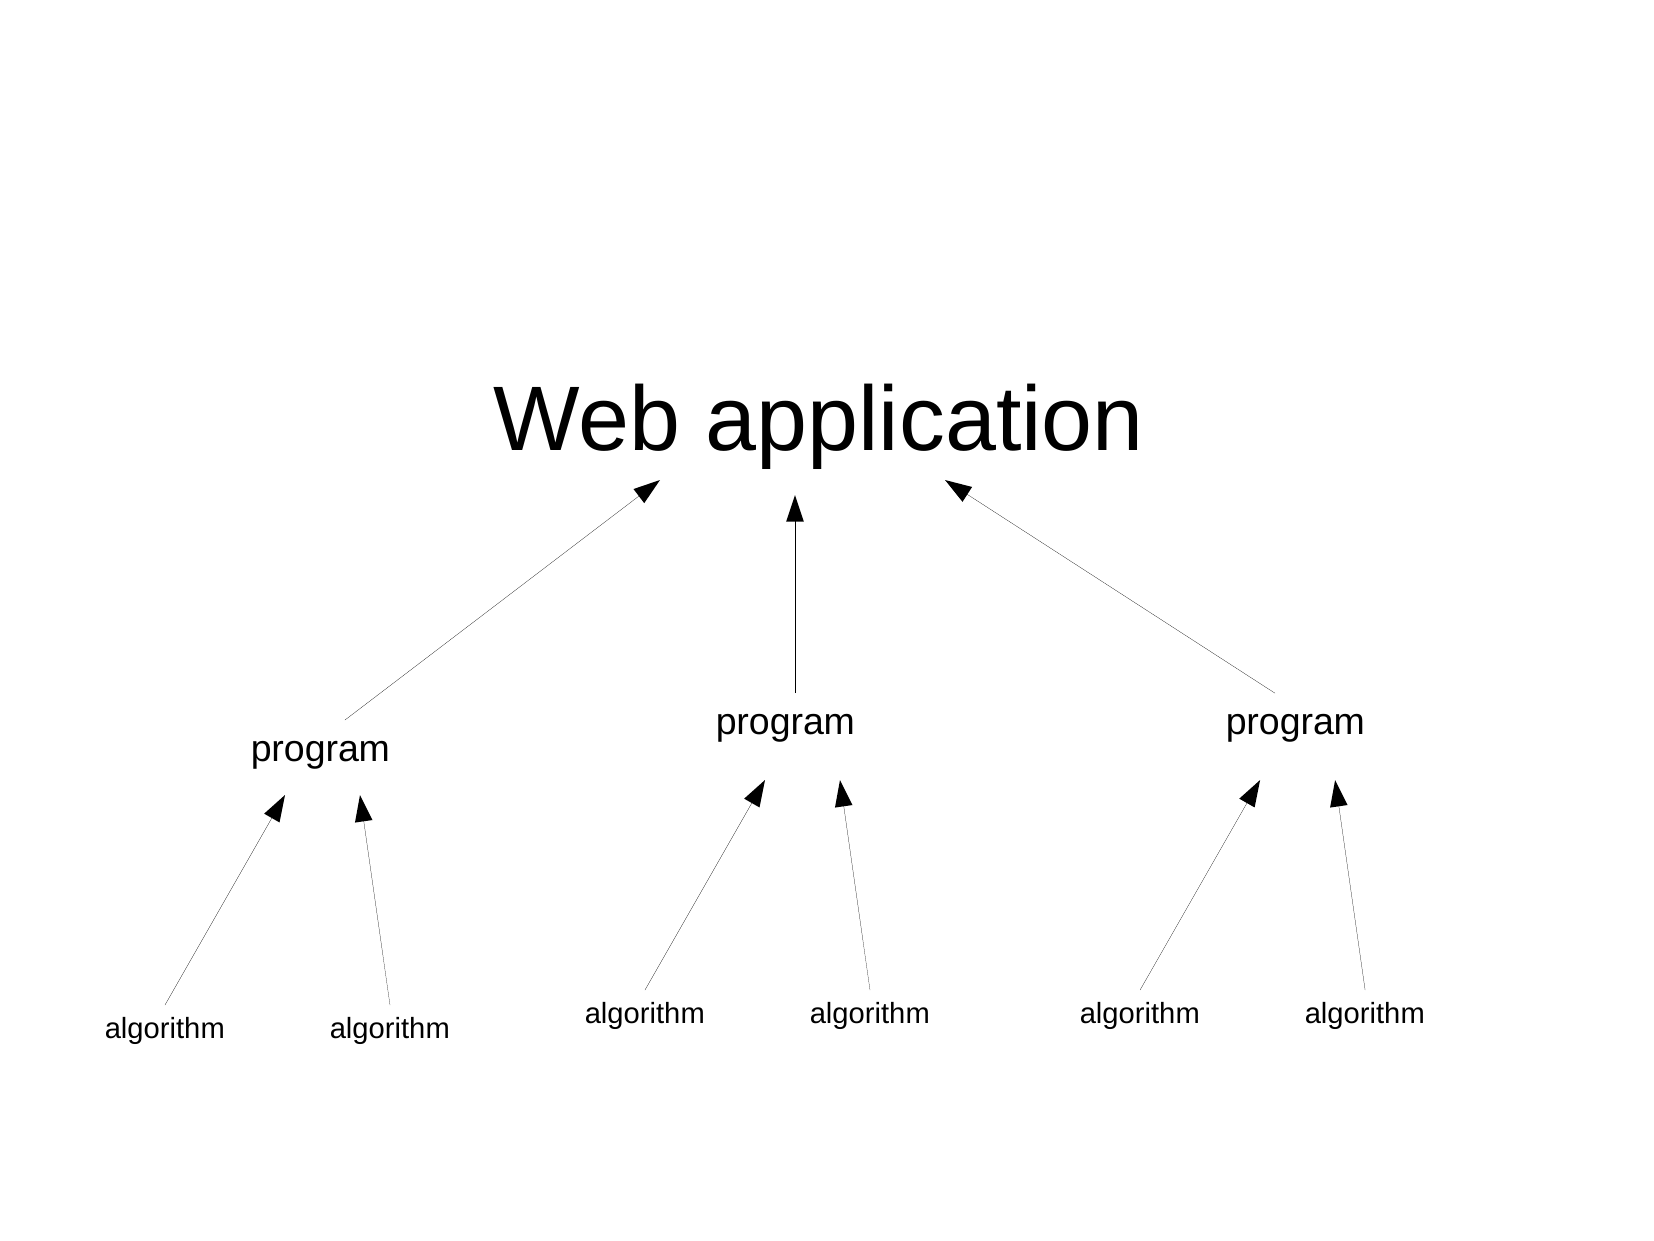

# Web application
program
program
program
algorithm
algorithm
algorithm
algorithm
algorithm
algorithm